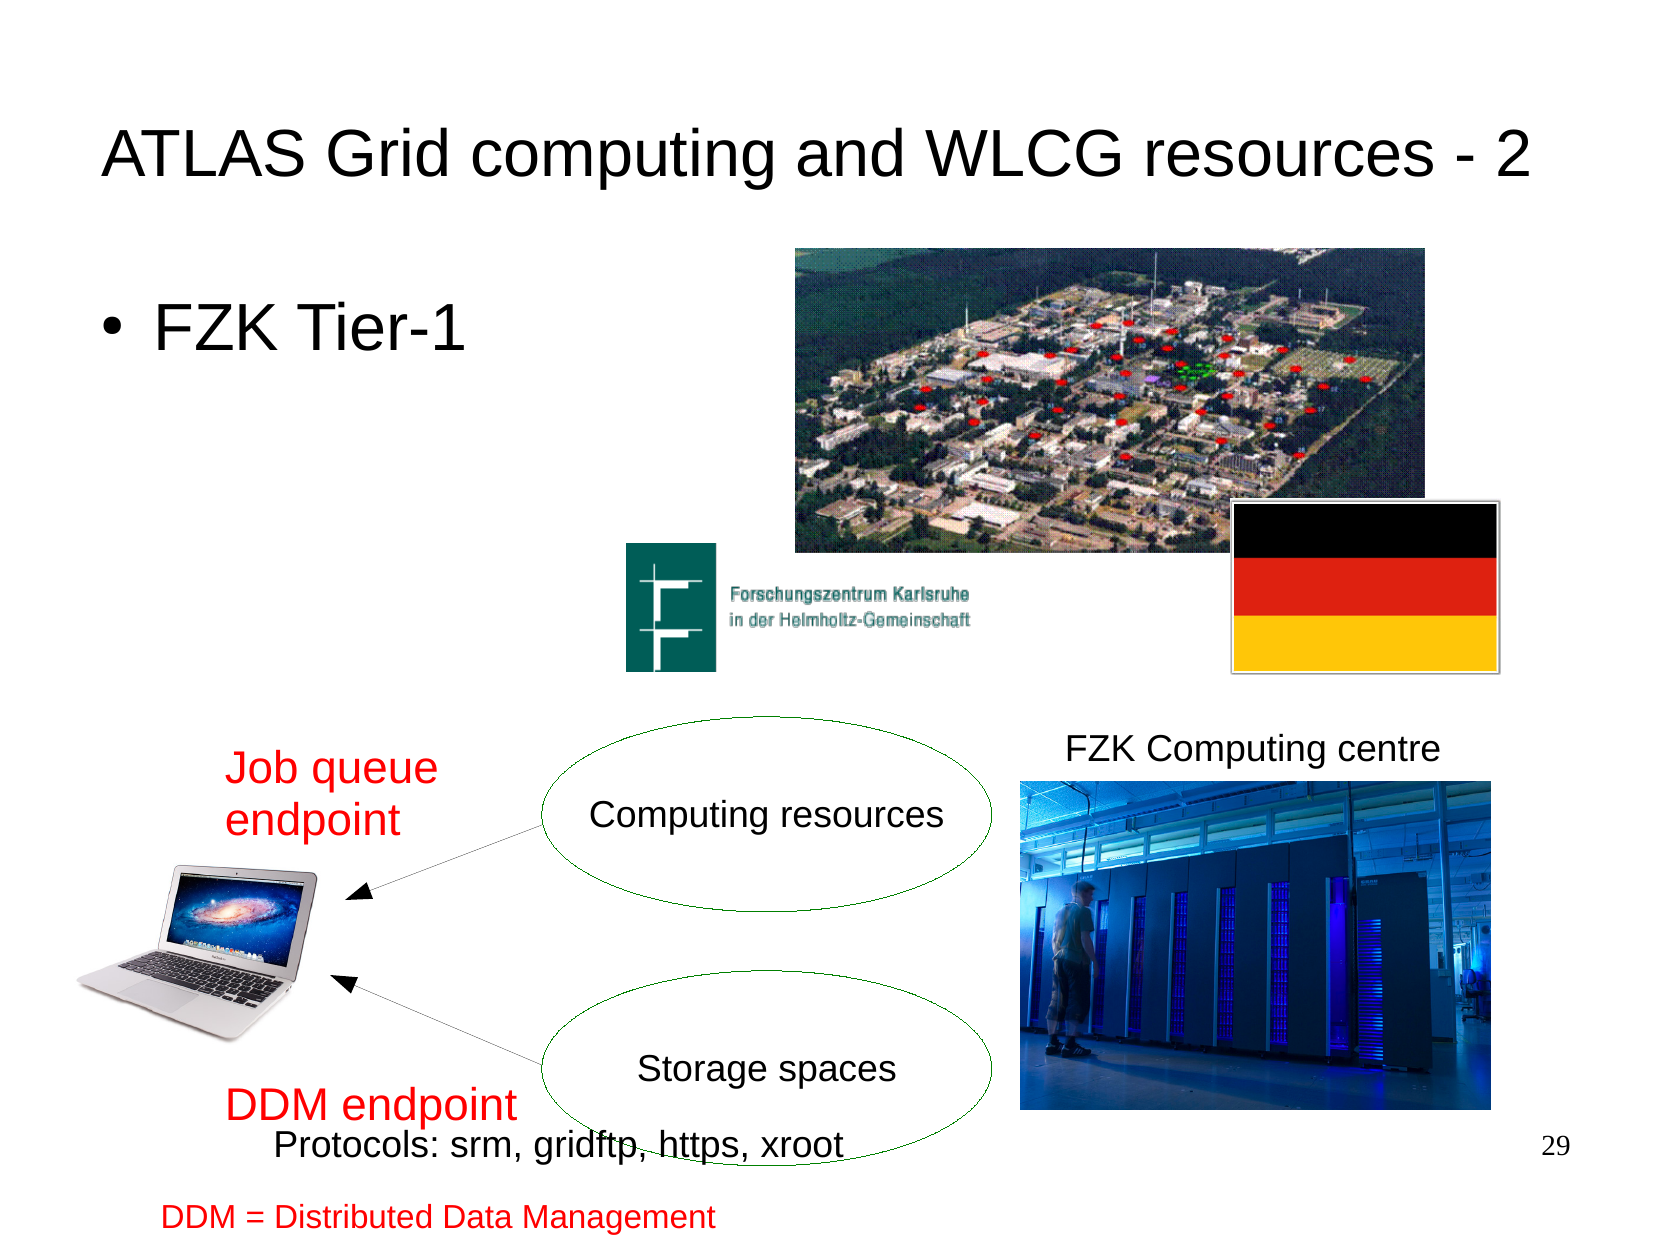

# ATLAS Grid computing and WLCG resources - 2
FZK Tier-1
Computing resources
FZK Computing centre
Job queue endpoint
Storage spaces
DDM endpoint
Protocols: srm, gridftp, https, xroot
29
DDM = Distributed Data Management